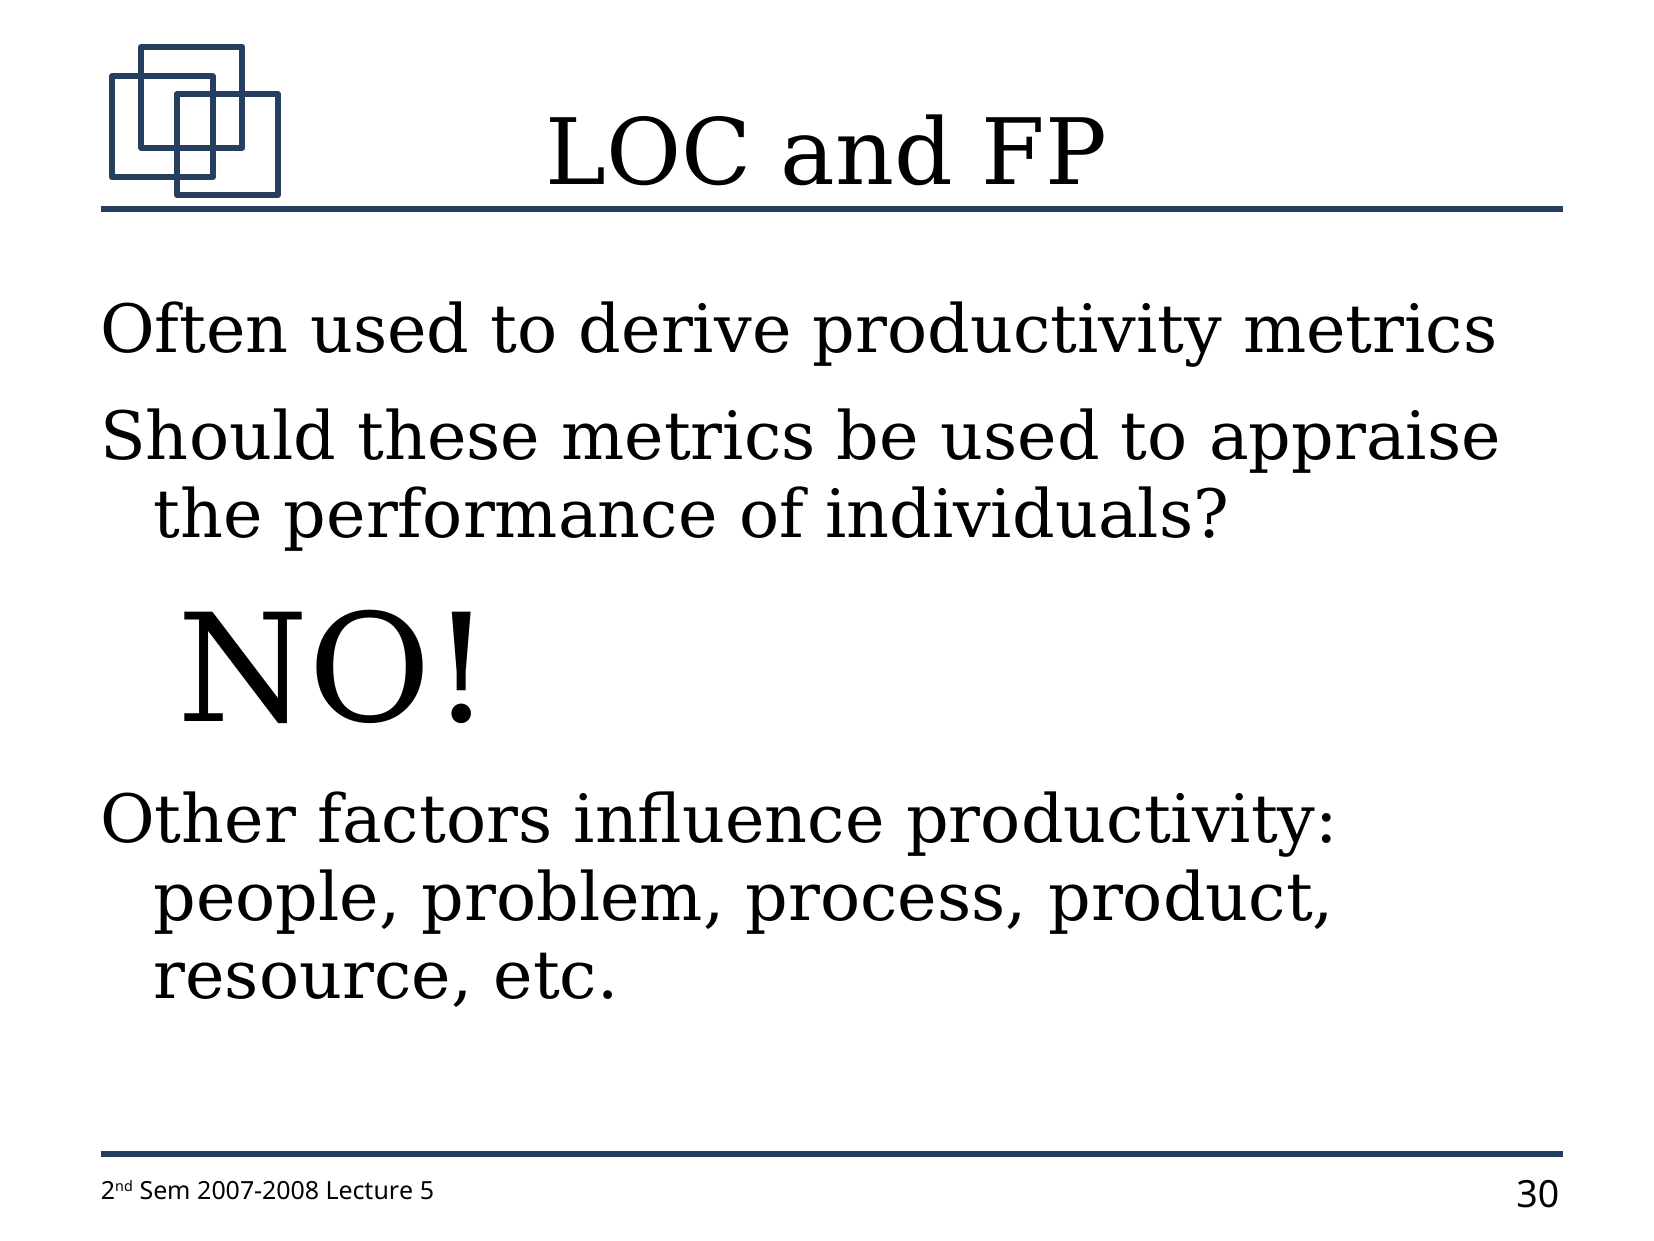

# LOC and FP
Often used to derive productivity metrics
Should these metrics be used to appraise the performance of individuals?
NO!
Other factors influence productivity: people, problem, process, product, resource, etc.